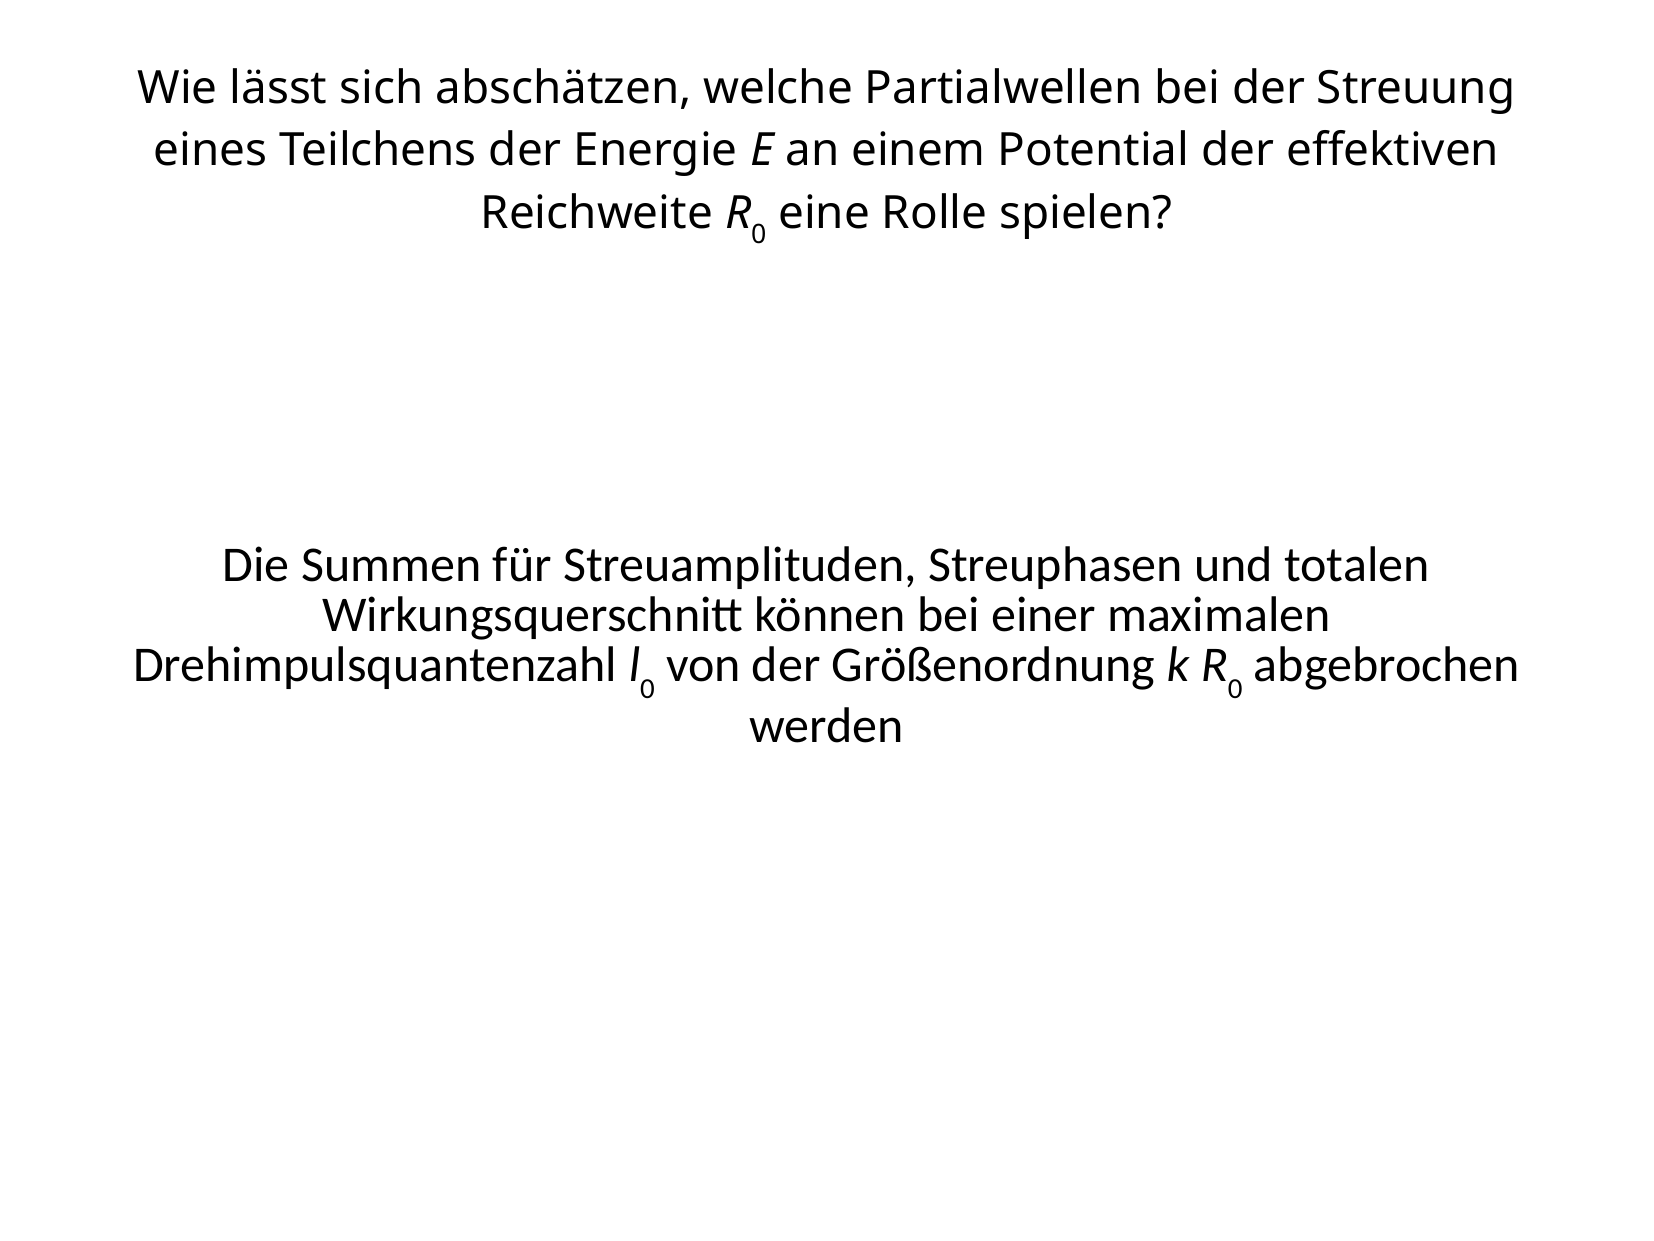

# Wie lässt sich abschätzen, welche Partialwellen bei der Streuung eines Teilchens der Energie E an einem Potential der effektiven Reichweite R0 eine Rolle spielen?
Die Summen für Streuamplituden, Streuphasen und totalen Wirkungsquerschnitt können bei einer maximalen Drehimpulsquantenzahl l0 von der Größenordnung k R0 abgebrochen werden